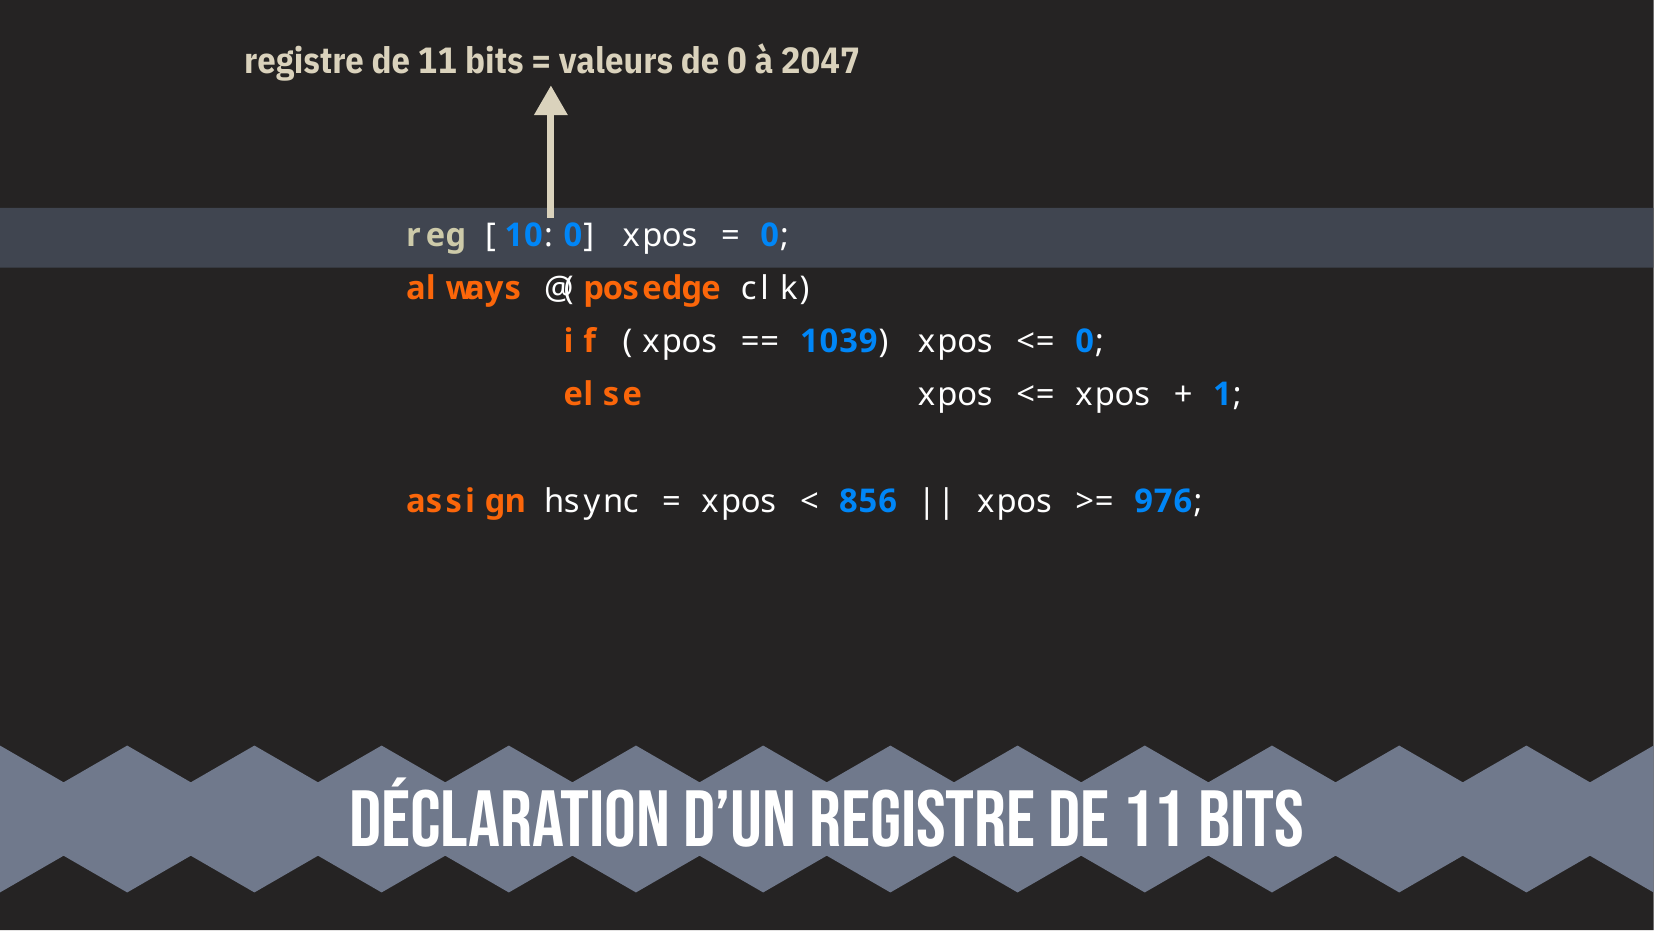

# Déclaration d’un registre de 11 bits